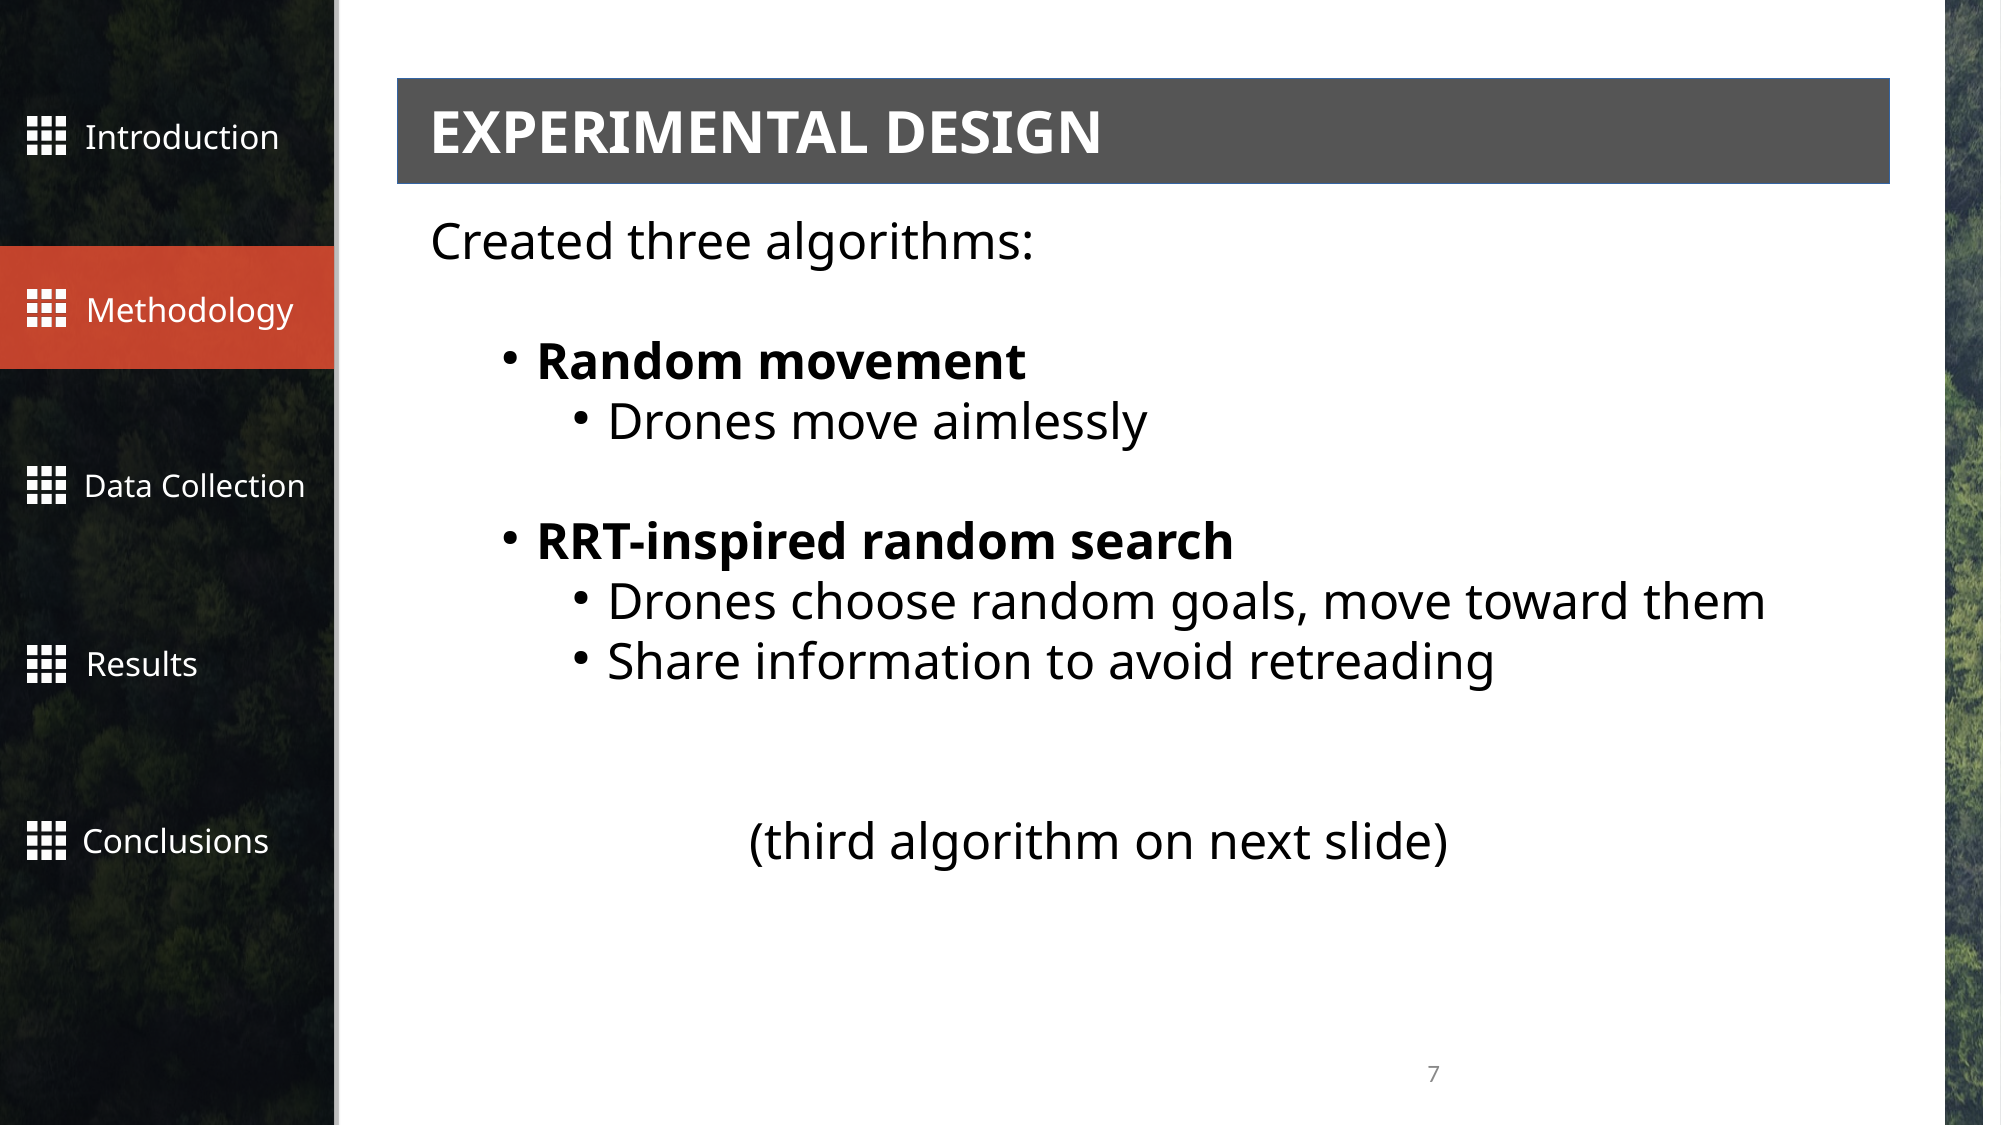

EXPERIMENTAL DESIGN
Introduction
Created three algorithms:
Random movement
Drones move aimlessly
RRT-inspired random search
Drones choose random goals, move toward them
Share information to avoid retreading
(third algorithm on next slide)
Methodology
Data Collection
Results
Conclusions